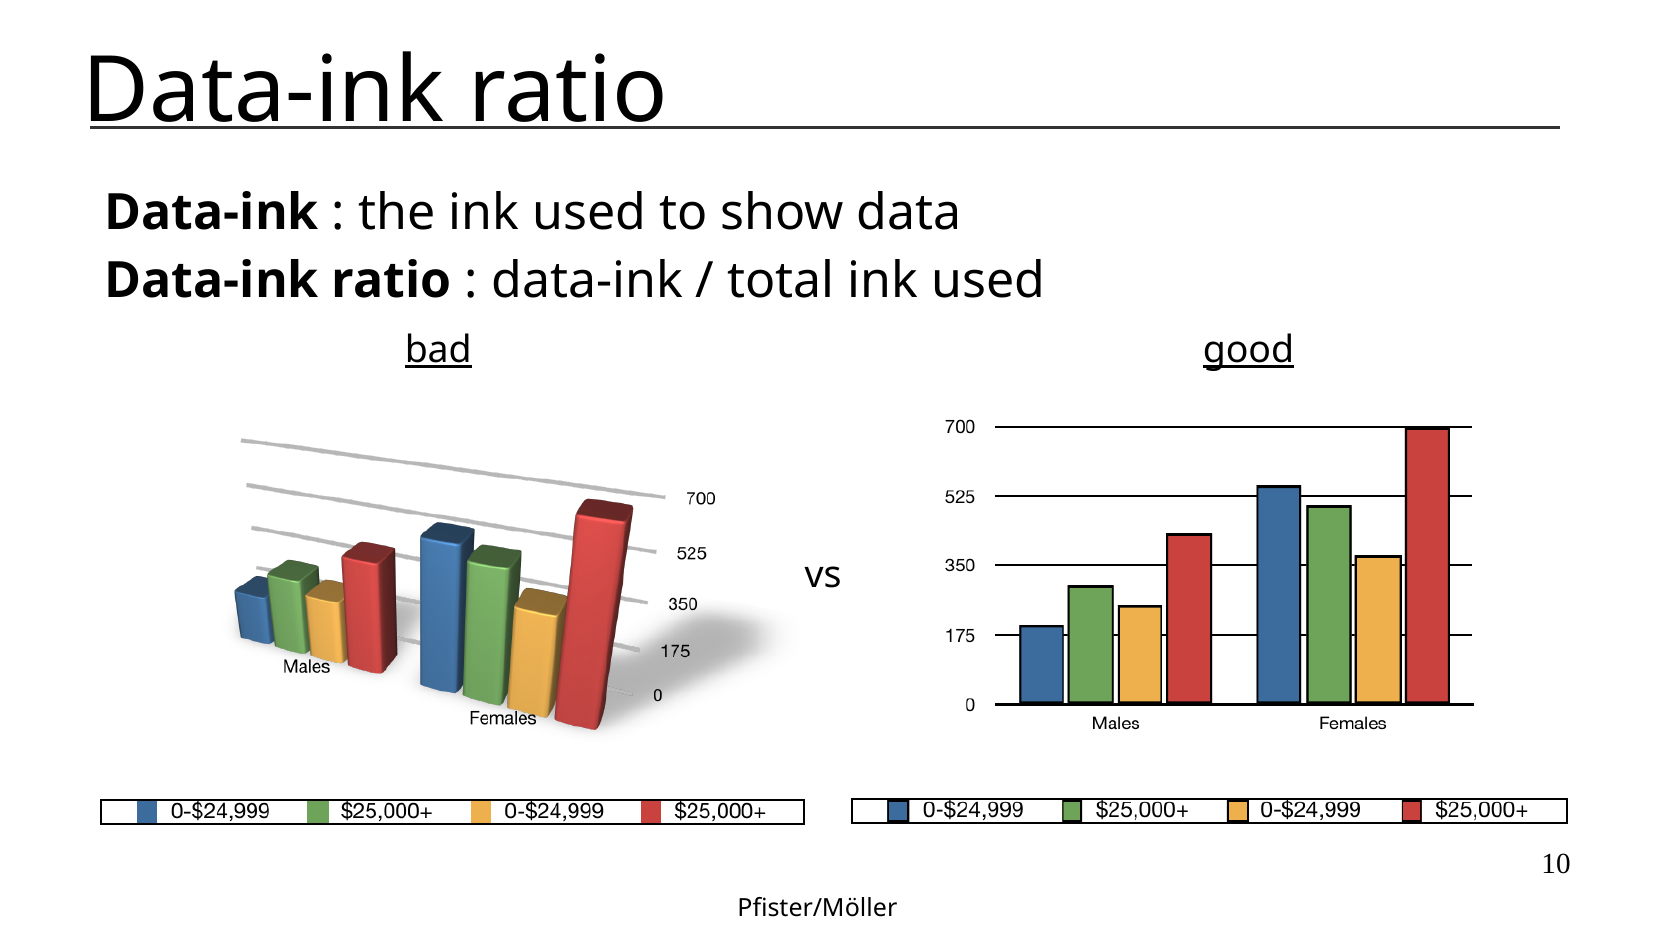

# Data-ink ratio
Data-ink : the ink used to show data
Data-ink ratio : data-ink / total ink used
bad
good
vs
10
 Pfister/Möller